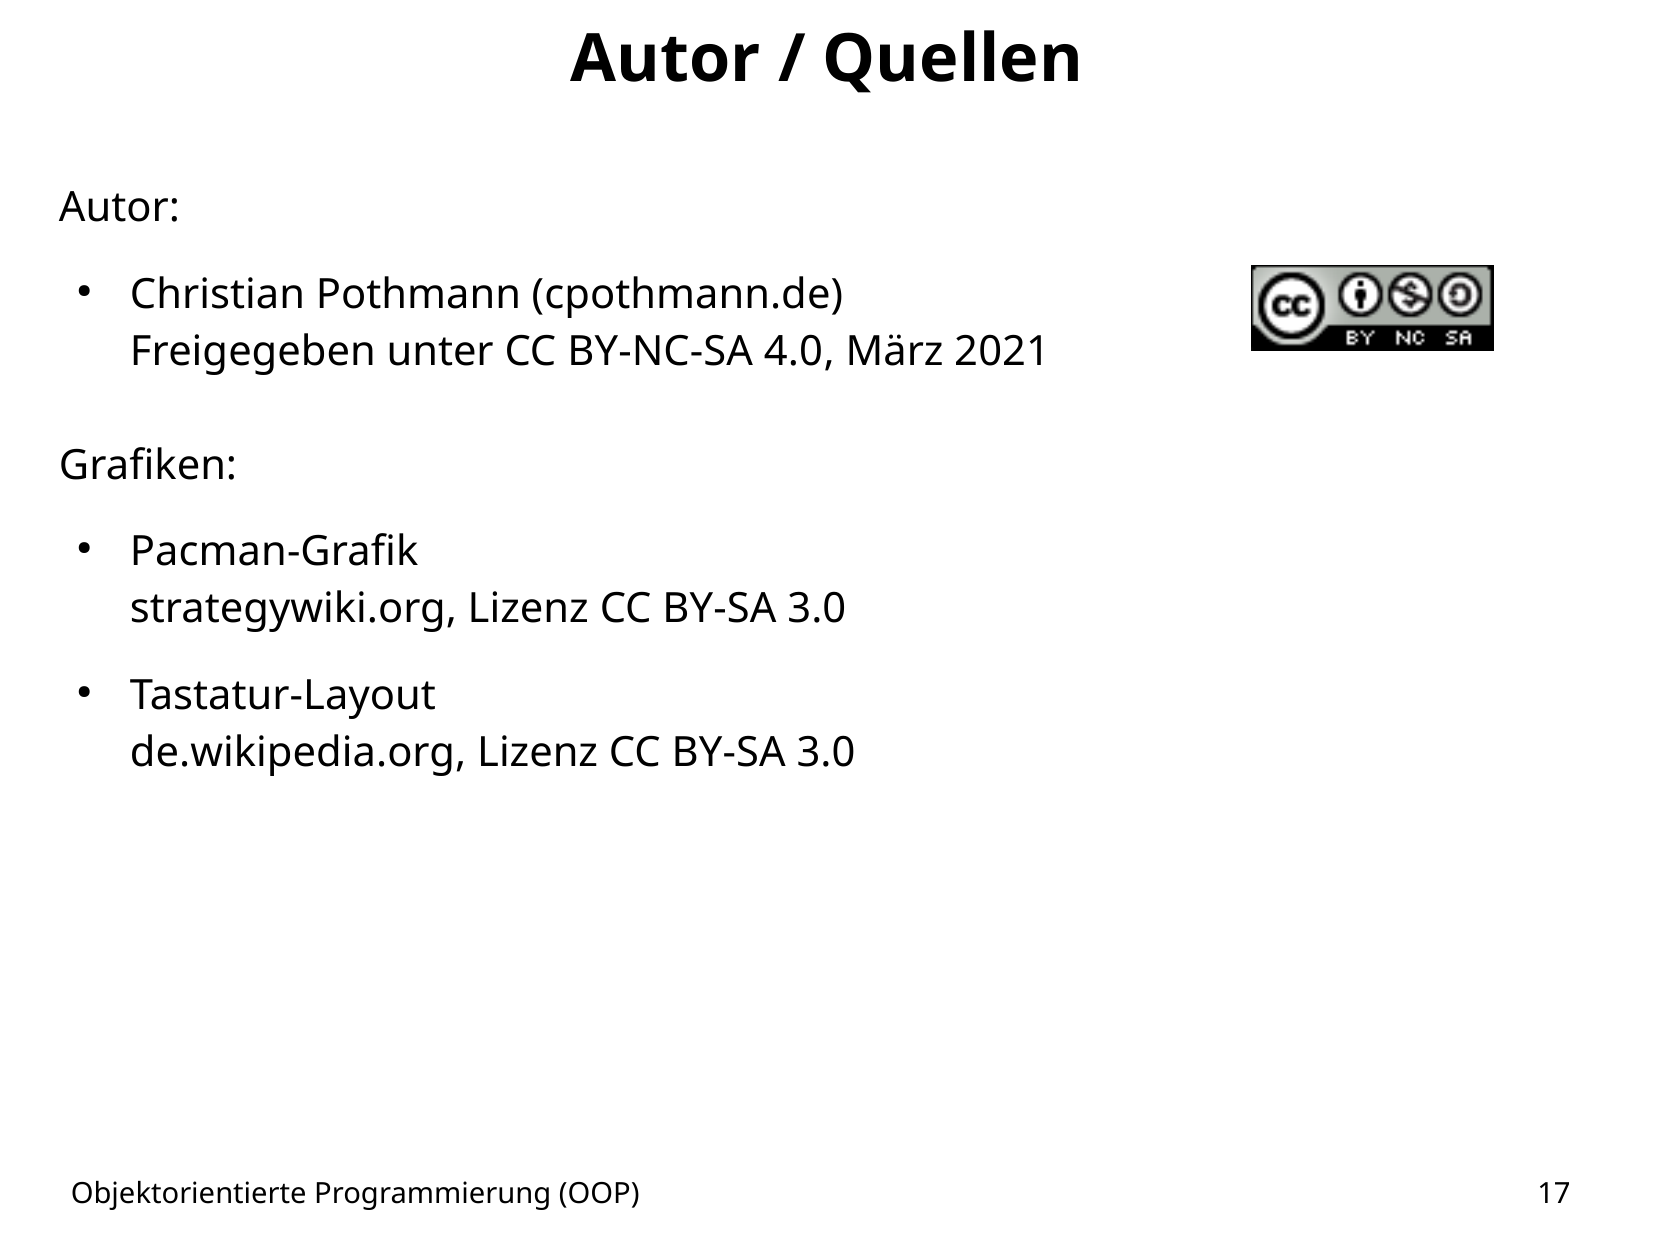

# Autor / Quellen
Autor:
Christian Pothmann (cpothmann.de)
Freigegeben unter CC BY-NC-SA 4.0, März 2021
Grafiken:
Pacman-Grafik
strategywiki.org, Lizenz CC BY-SA 3.0
Tastatur-Layout
de.wikipedia.org, Lizenz CC BY-SA 3.0
Objektorientierte Programmierung (OOP)
17